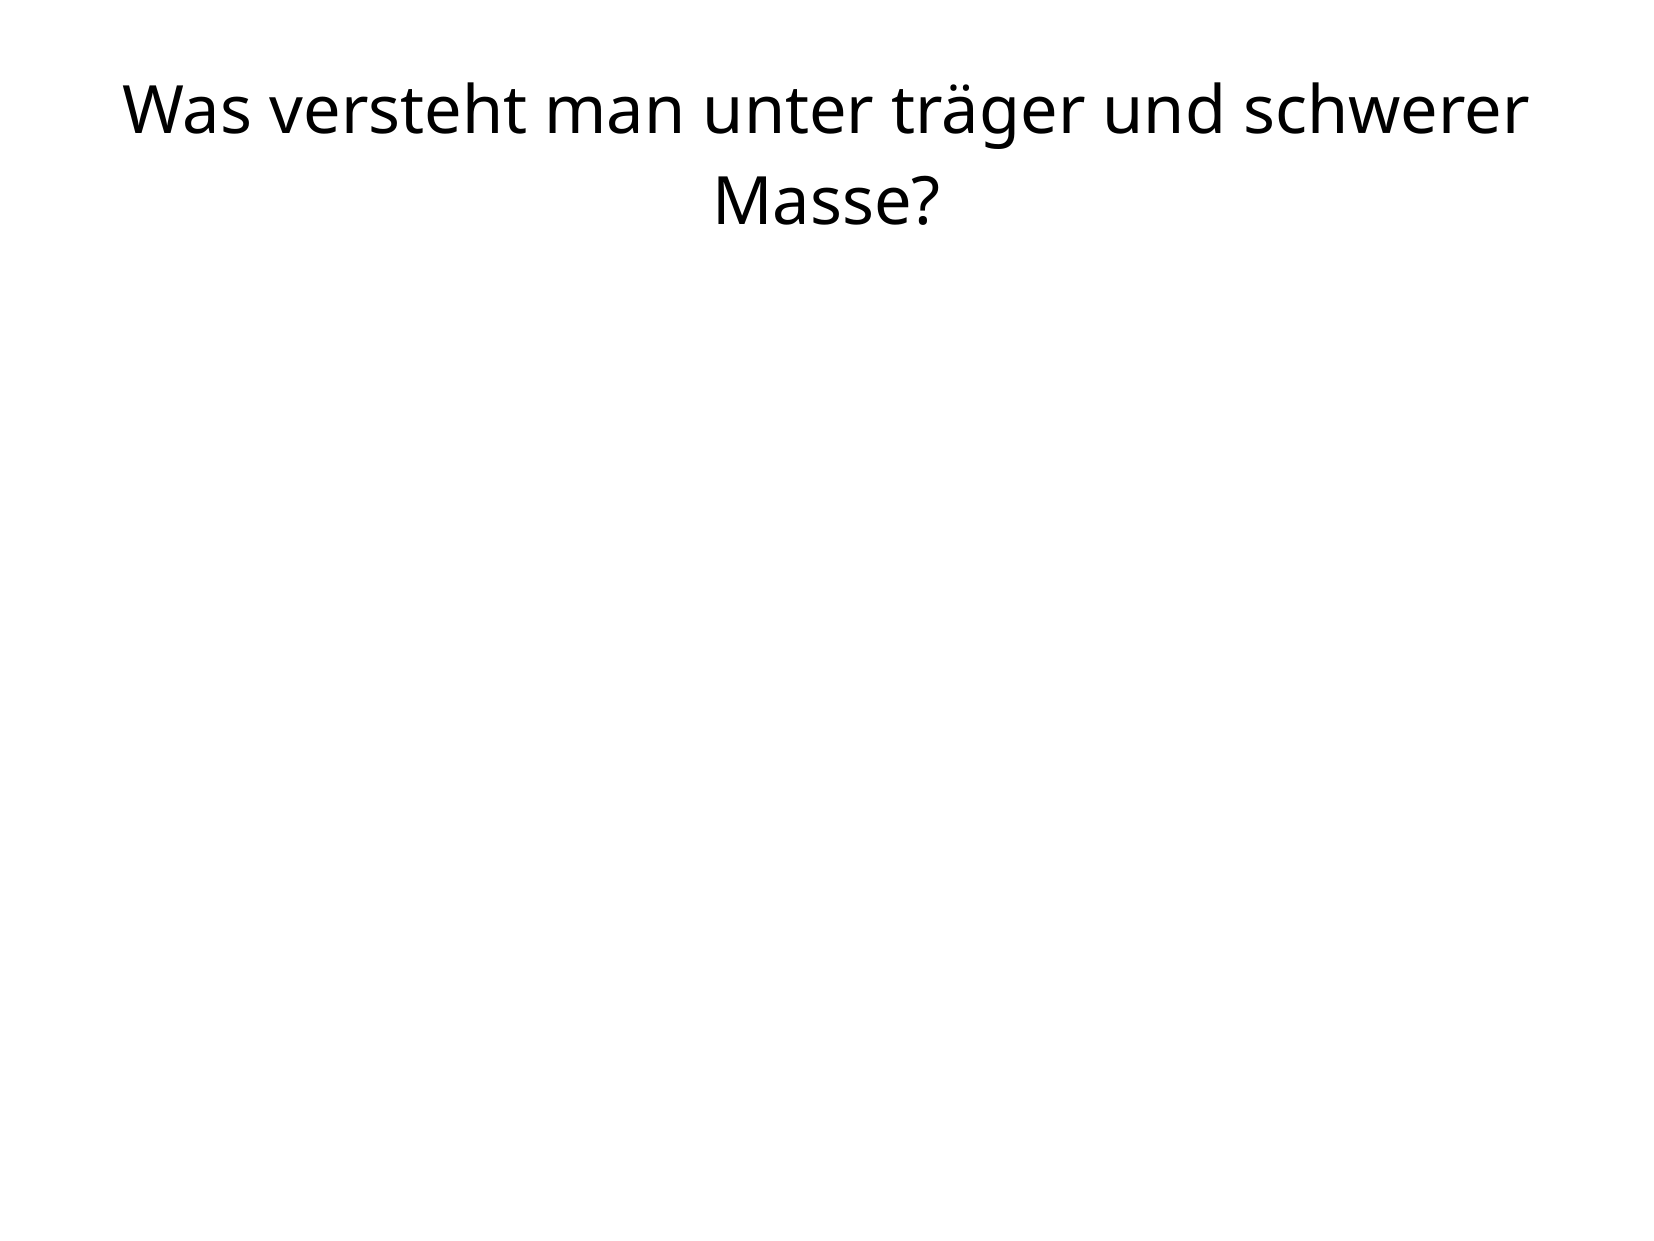

# Was versteht man unter träger und schwerer Masse?